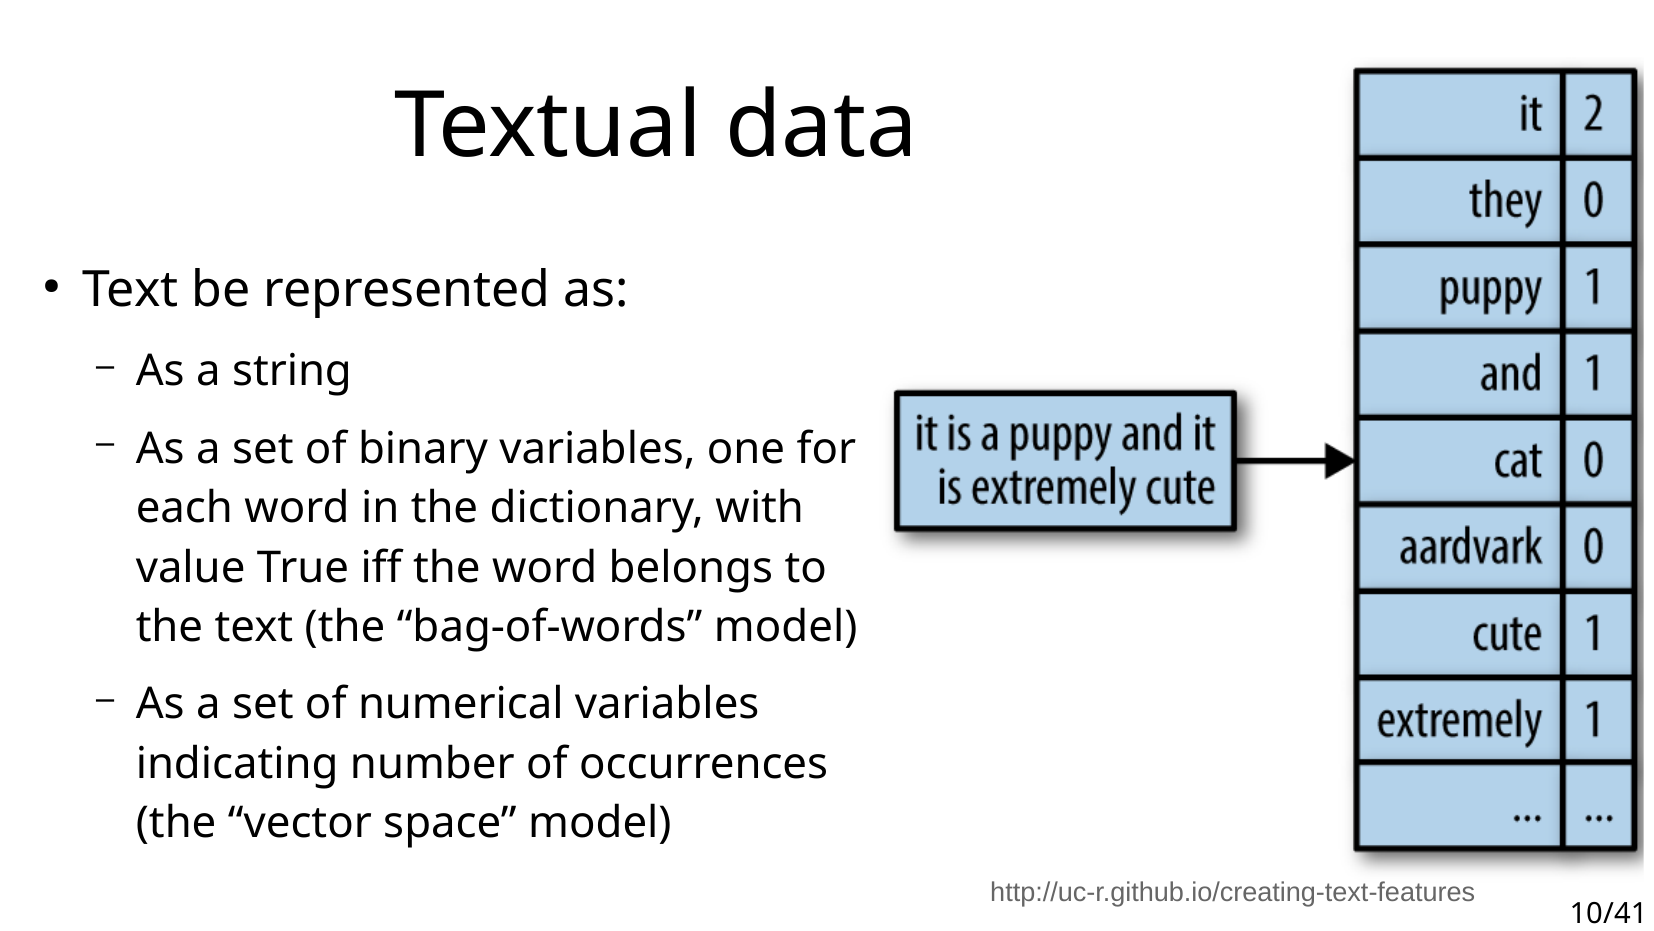

Textual data
# Text be represented as:
As a string
As a set of binary variables, one for each word in the dictionary, with value True iff the word belongs to the text (the “bag-of-words” model)
As a set of numerical variables indicating number of occurrences (the “vector space” model)
http://uc-r.github.io/creating-text-features
10